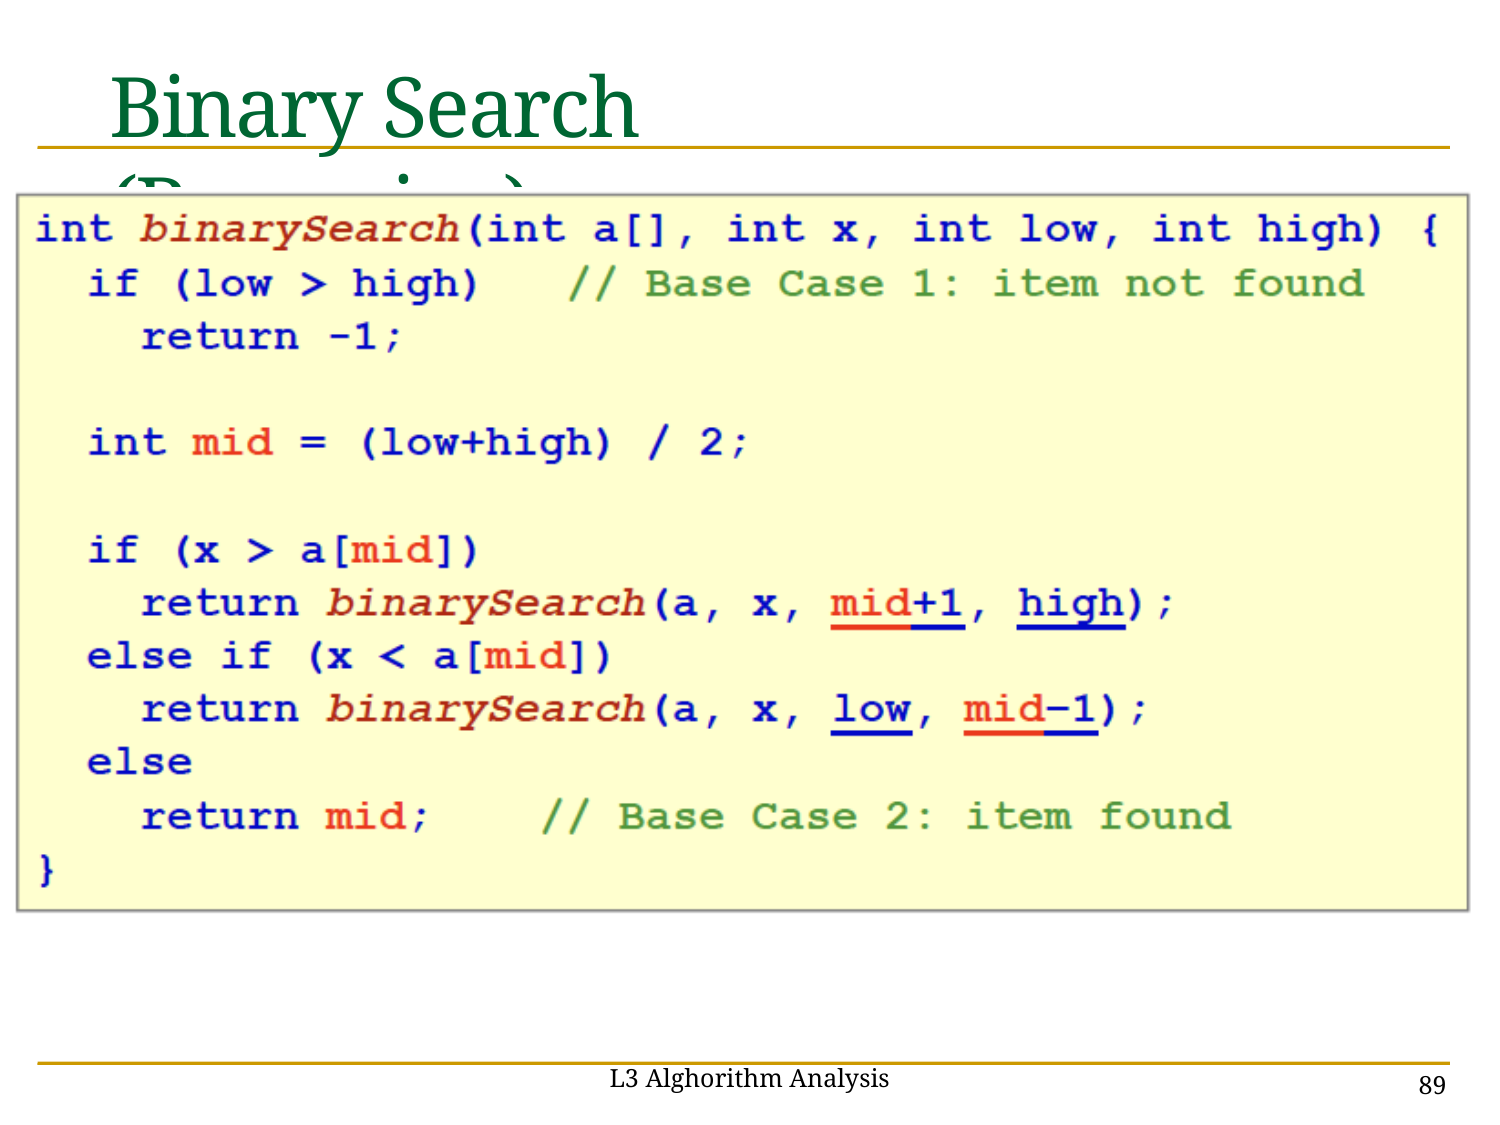

# Binary Search (Recursive)
L3 Alghorithm Analysis